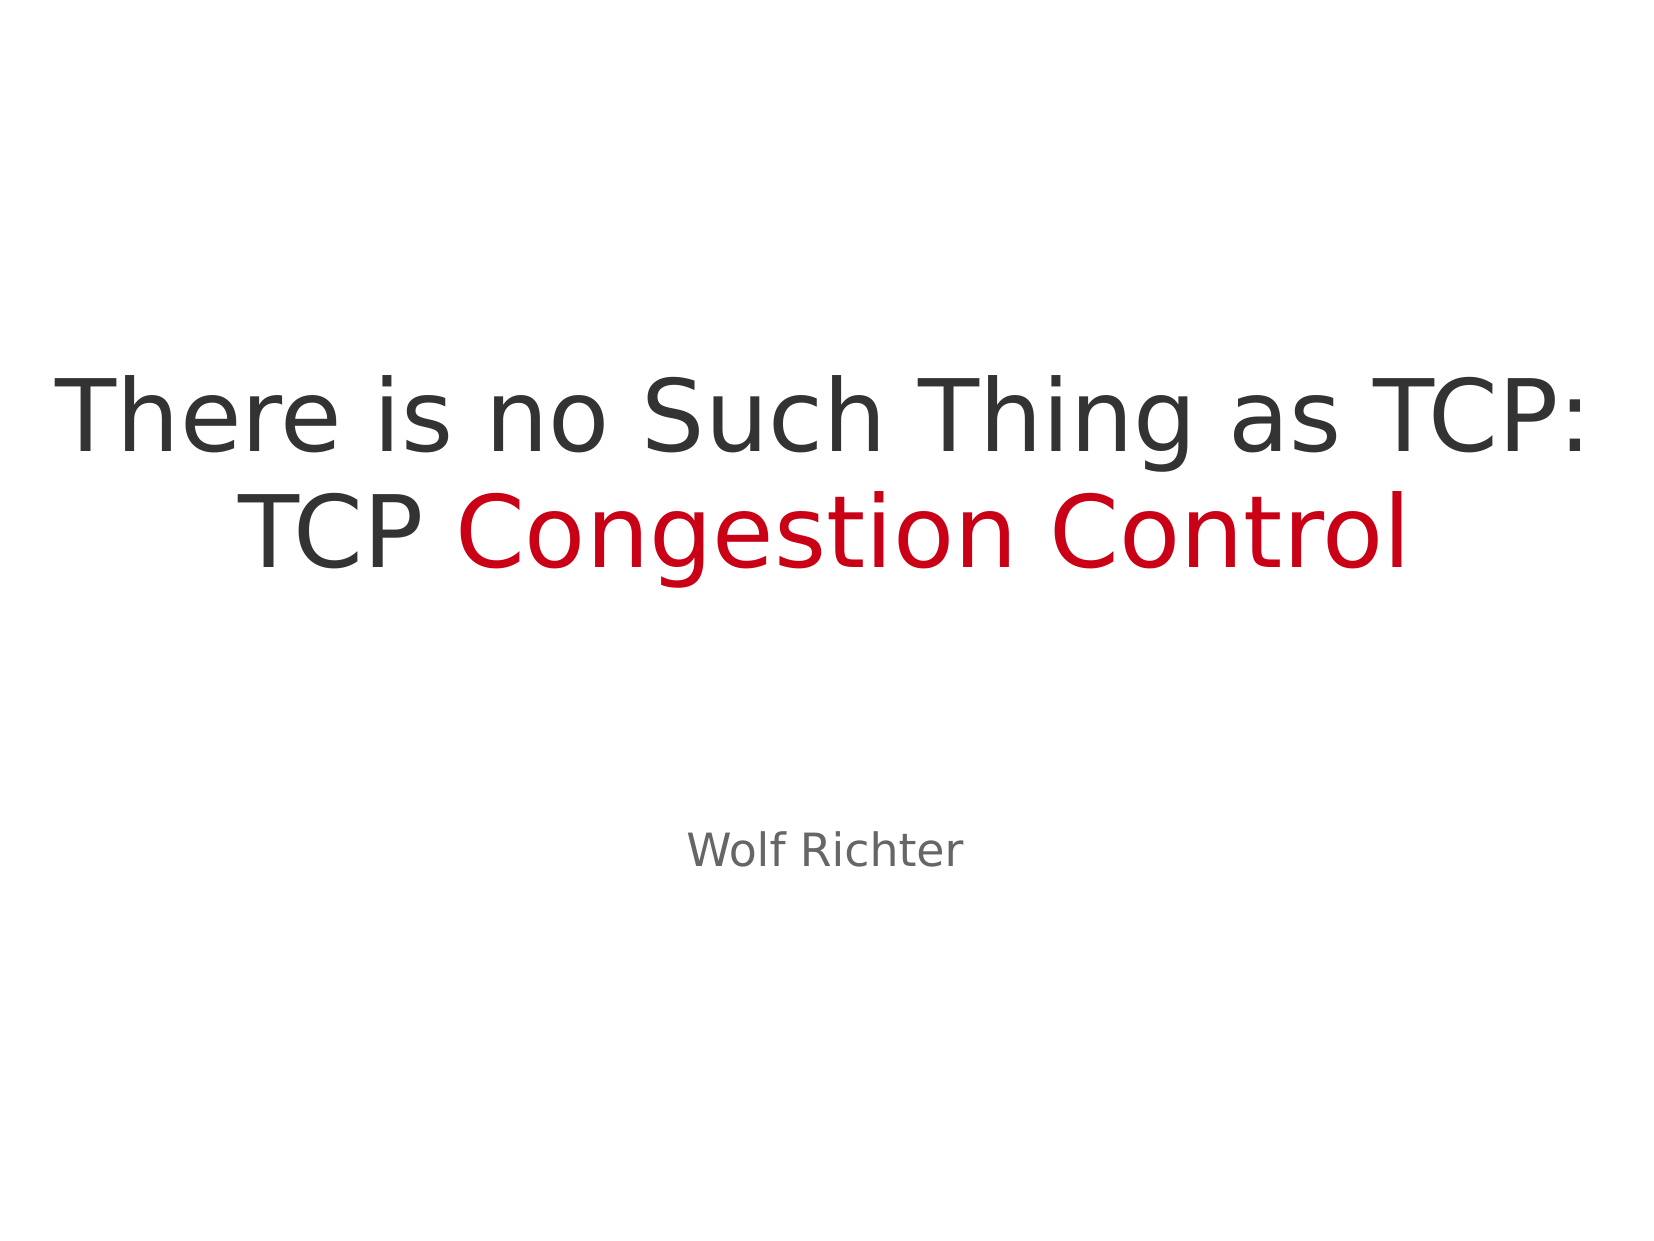

# There is no Such Thing as TCP:
TCP Congestion Control
Wolf Richter